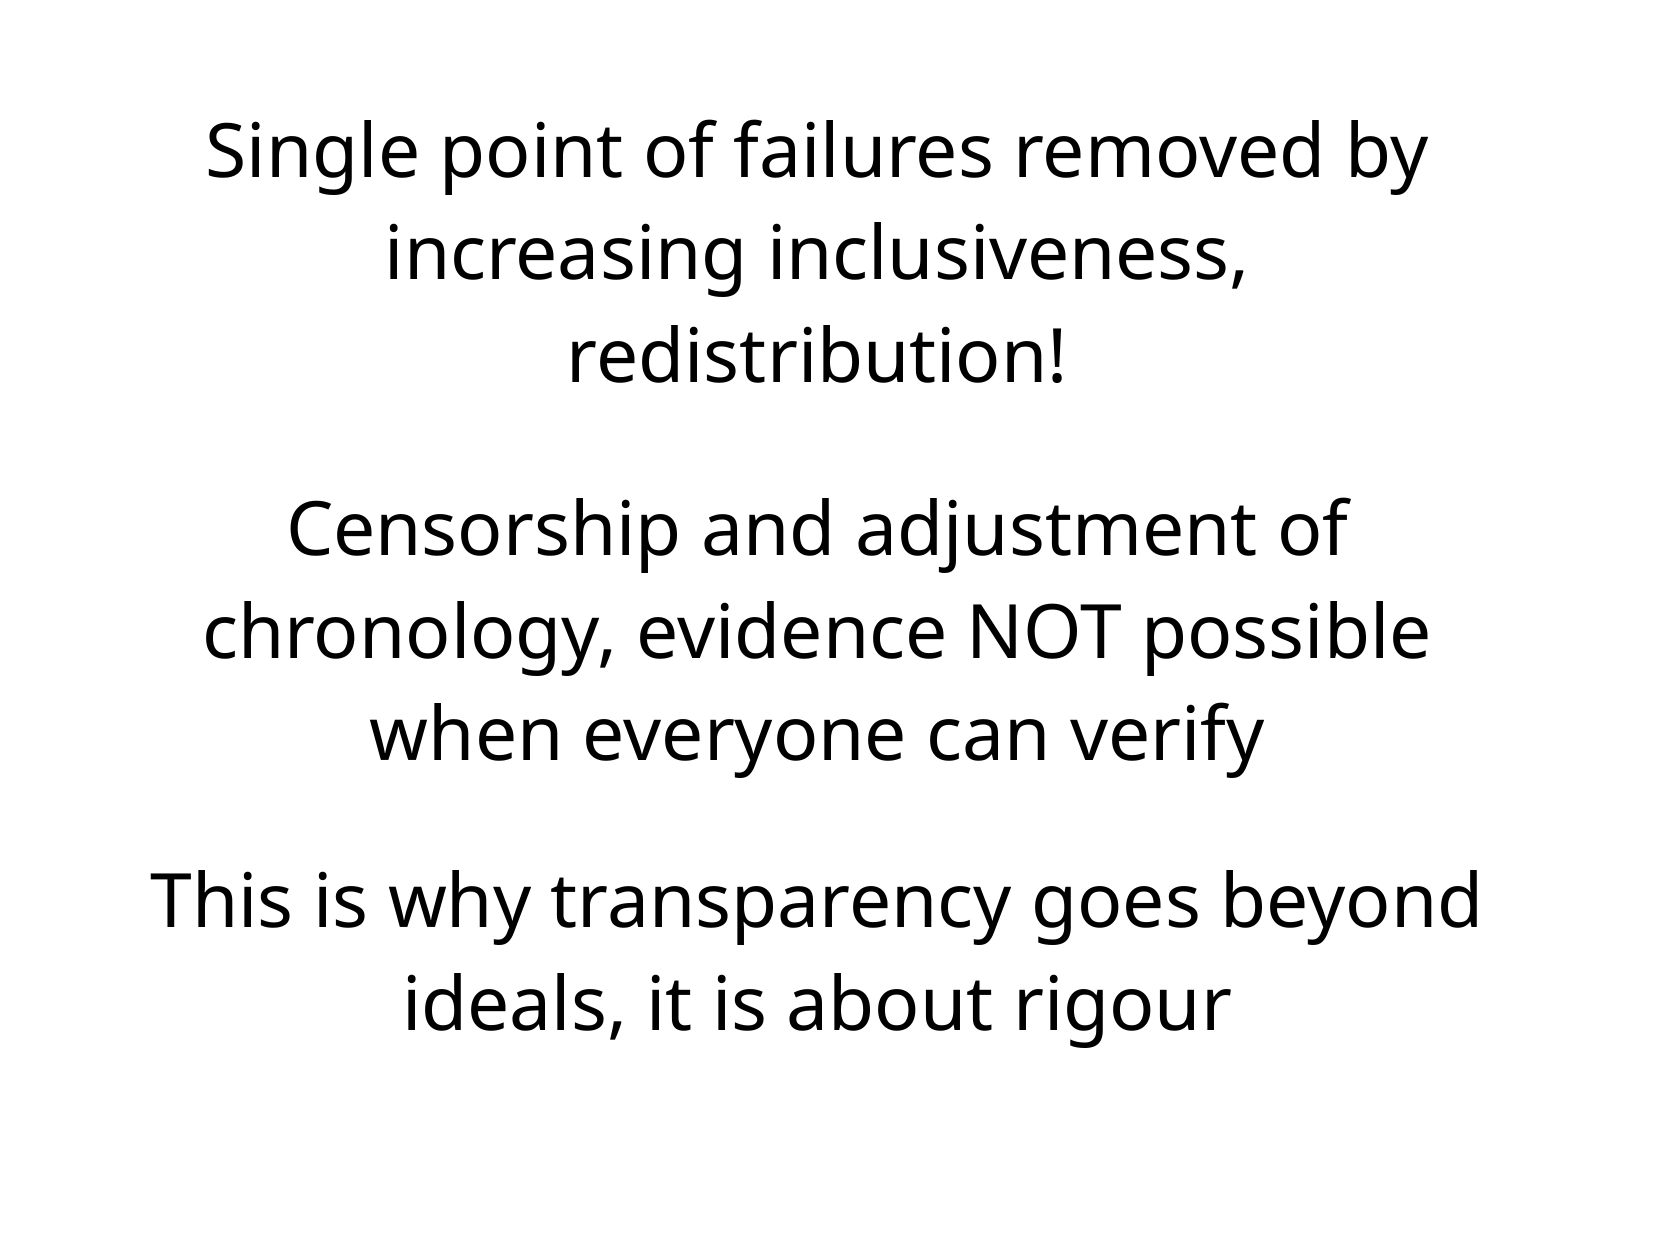

Single point of failures removed by increasing inclusiveness, redistribution!
Censorship and adjustment of chronology, evidence NOT possible when everyone can verify
This is why transparency goes beyond ideals, it is about rigour